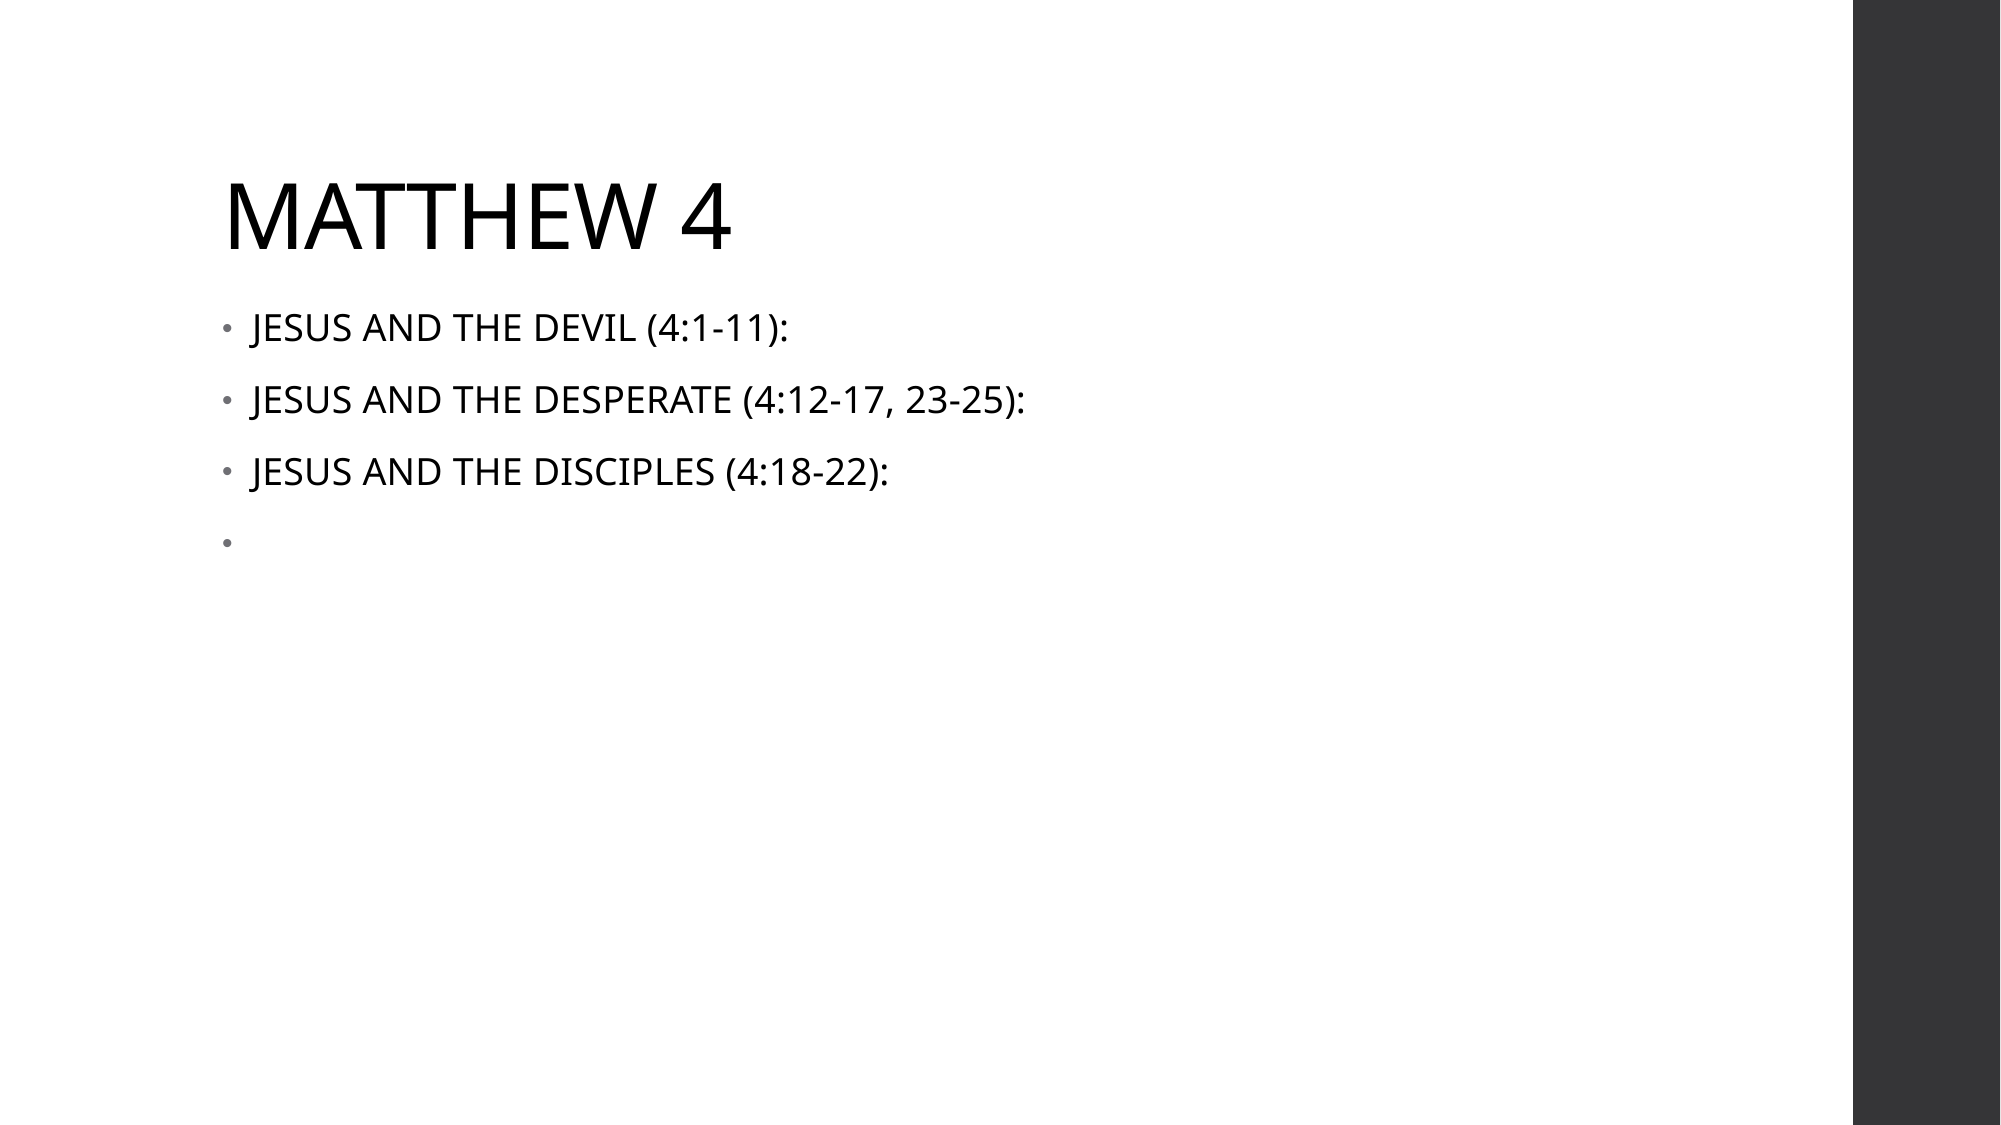

# MATTHEW 4
JESUS AND THE DEVIL (4:1-11):
JESUS AND THE DESPERATE (4:12-17, 23-25):
JESUS AND THE DISCIPLES (4:18-22):